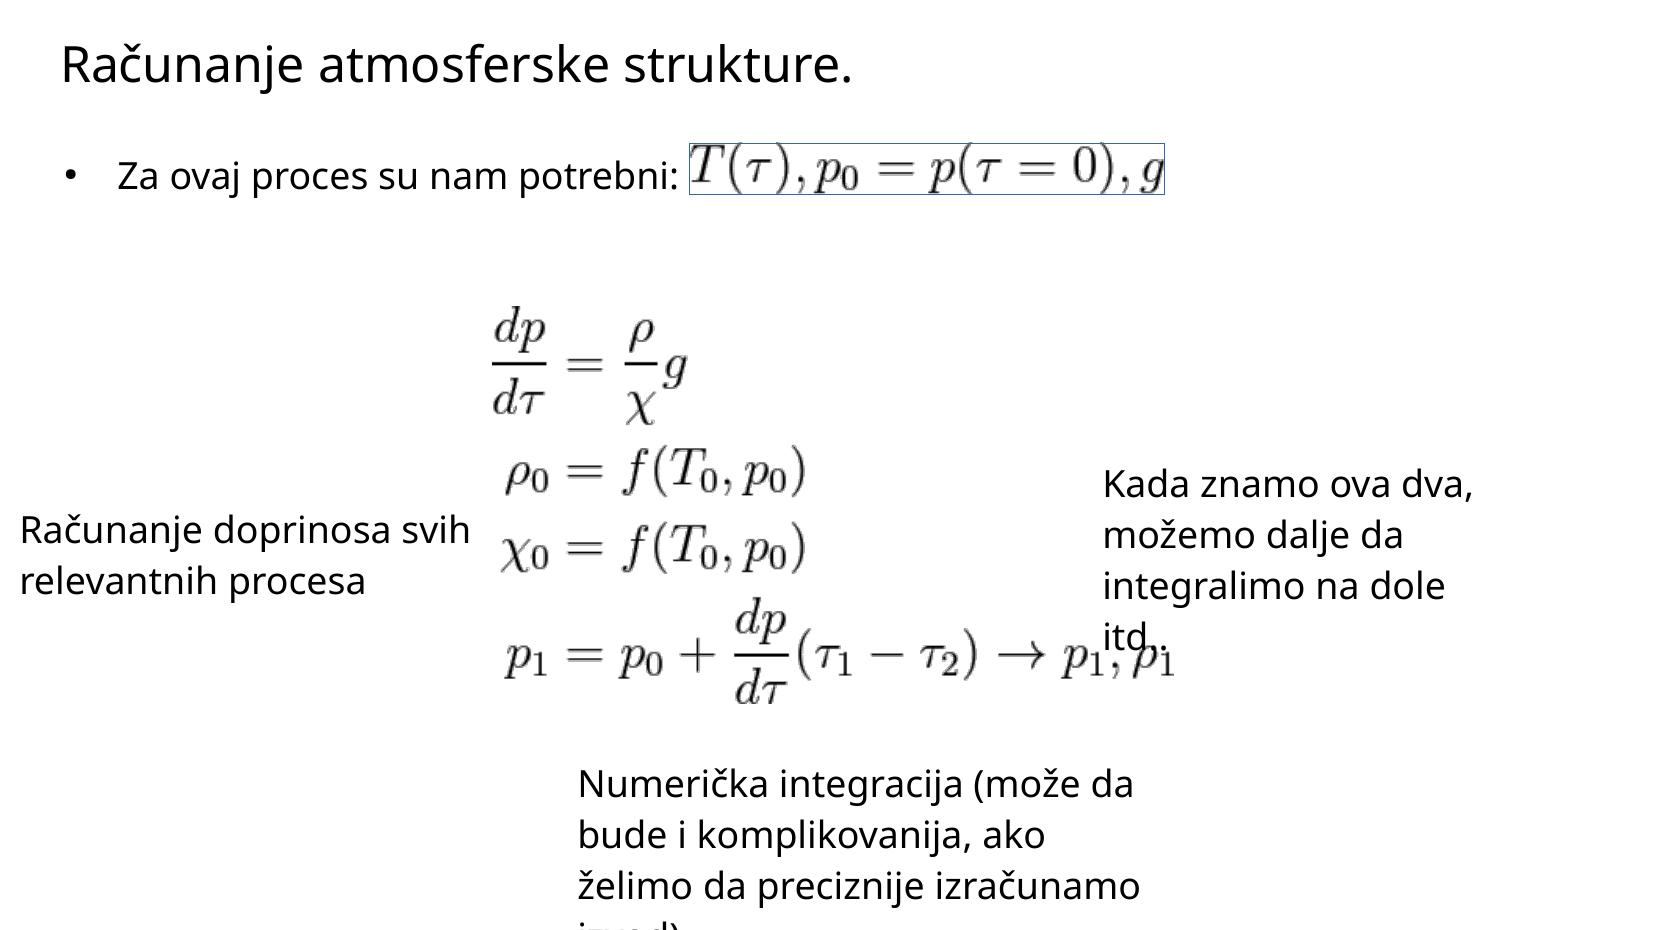

# Računanje atmosferske strukture.
Za ovaj proces su nam potrebni:
Kada znamo ova dva, možemo dalje da integralimo na dole itd..
Računanje doprinosa svih relevantnih procesa
Numerička integracija (može da bude i komplikovanija, ako želimo da preciznije izračunamo izvod)